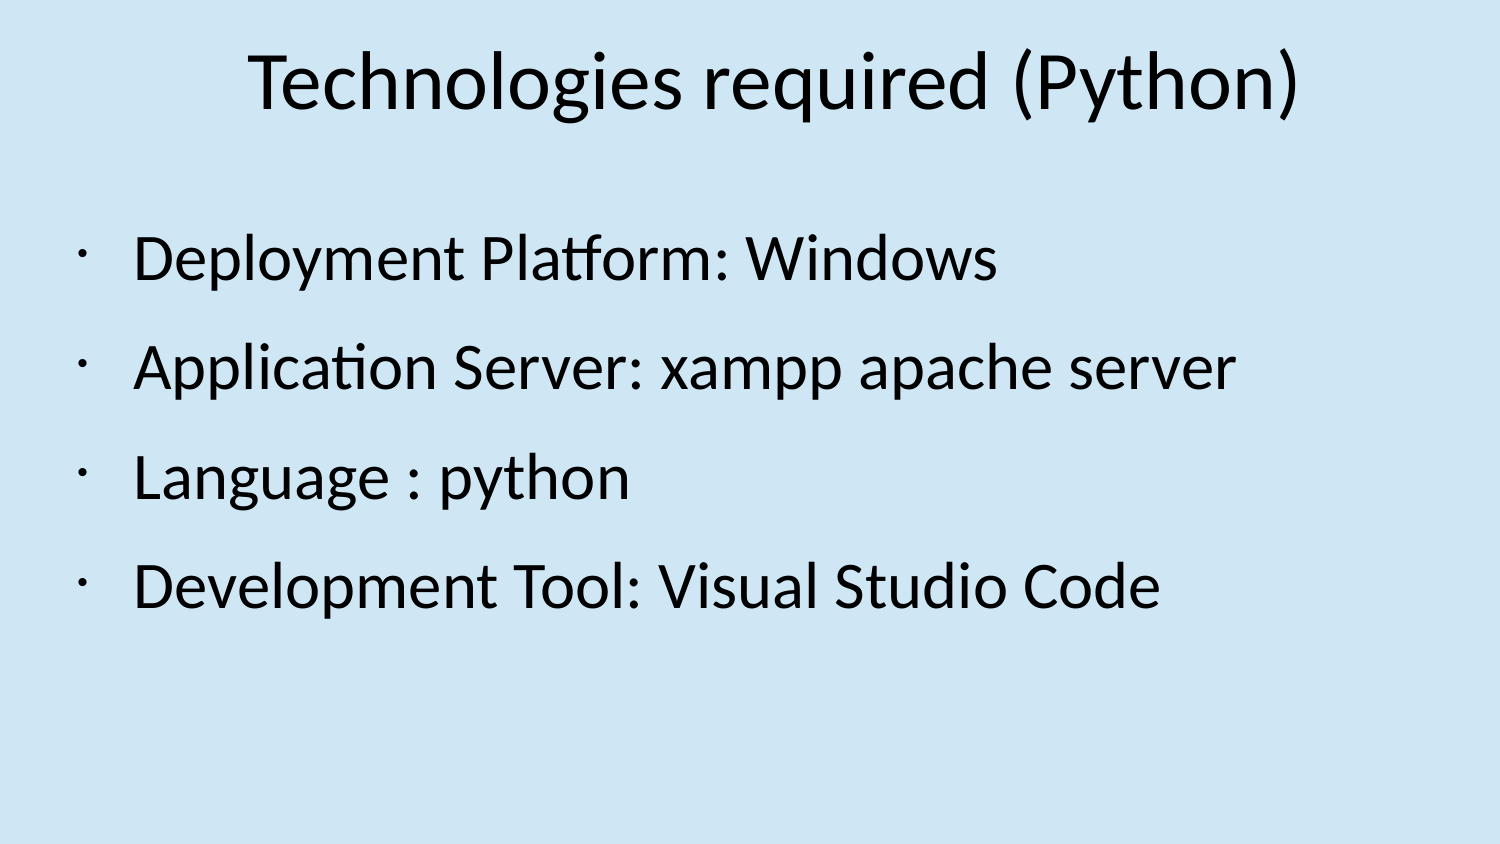

# Technologies required (Python)
Deployment Platform: Windows
Application Server: xampp apache server
Language : python
Development Tool: Visual Studio Code